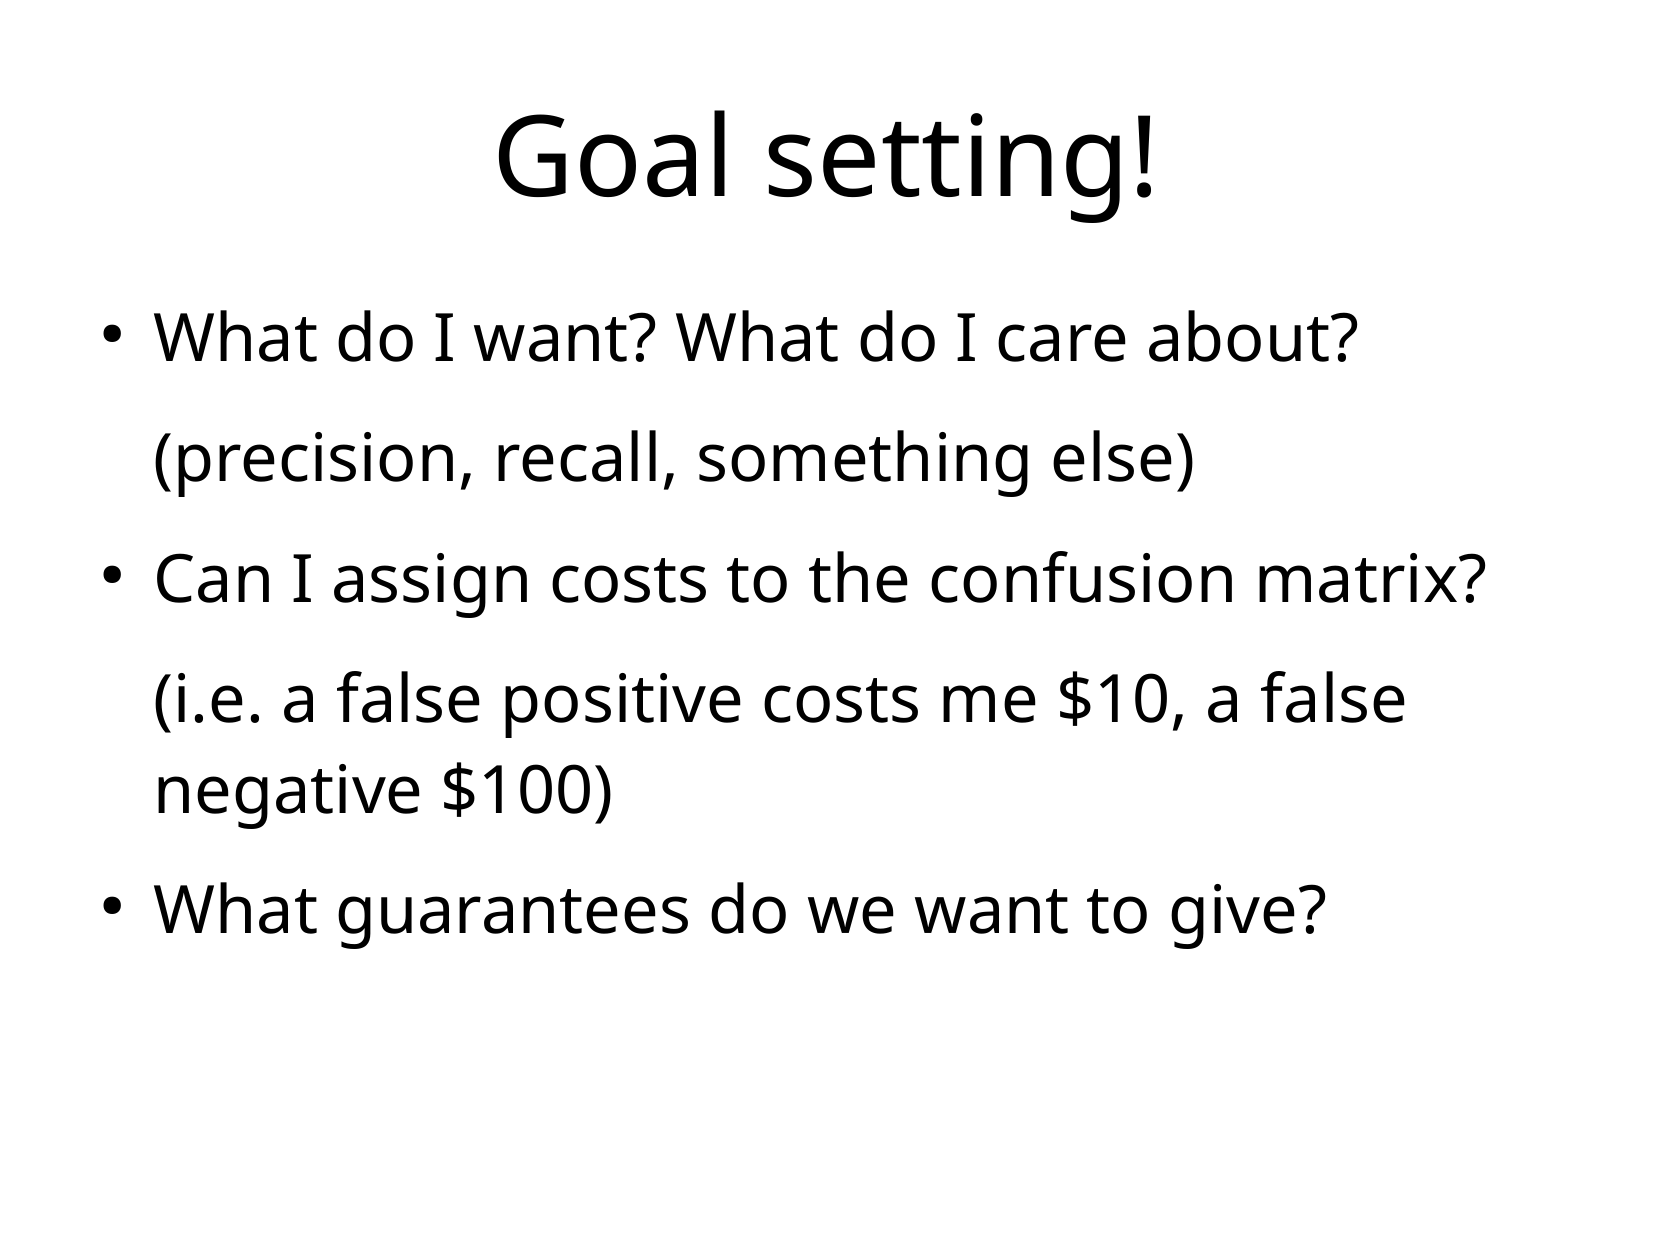

# Goal setting!
What do I want? What do I care about?
(precision, recall, something else)
Can I assign costs to the confusion matrix?
(i.e. a false positive costs me $10, a false negative $100)
What guarantees do we want to give?